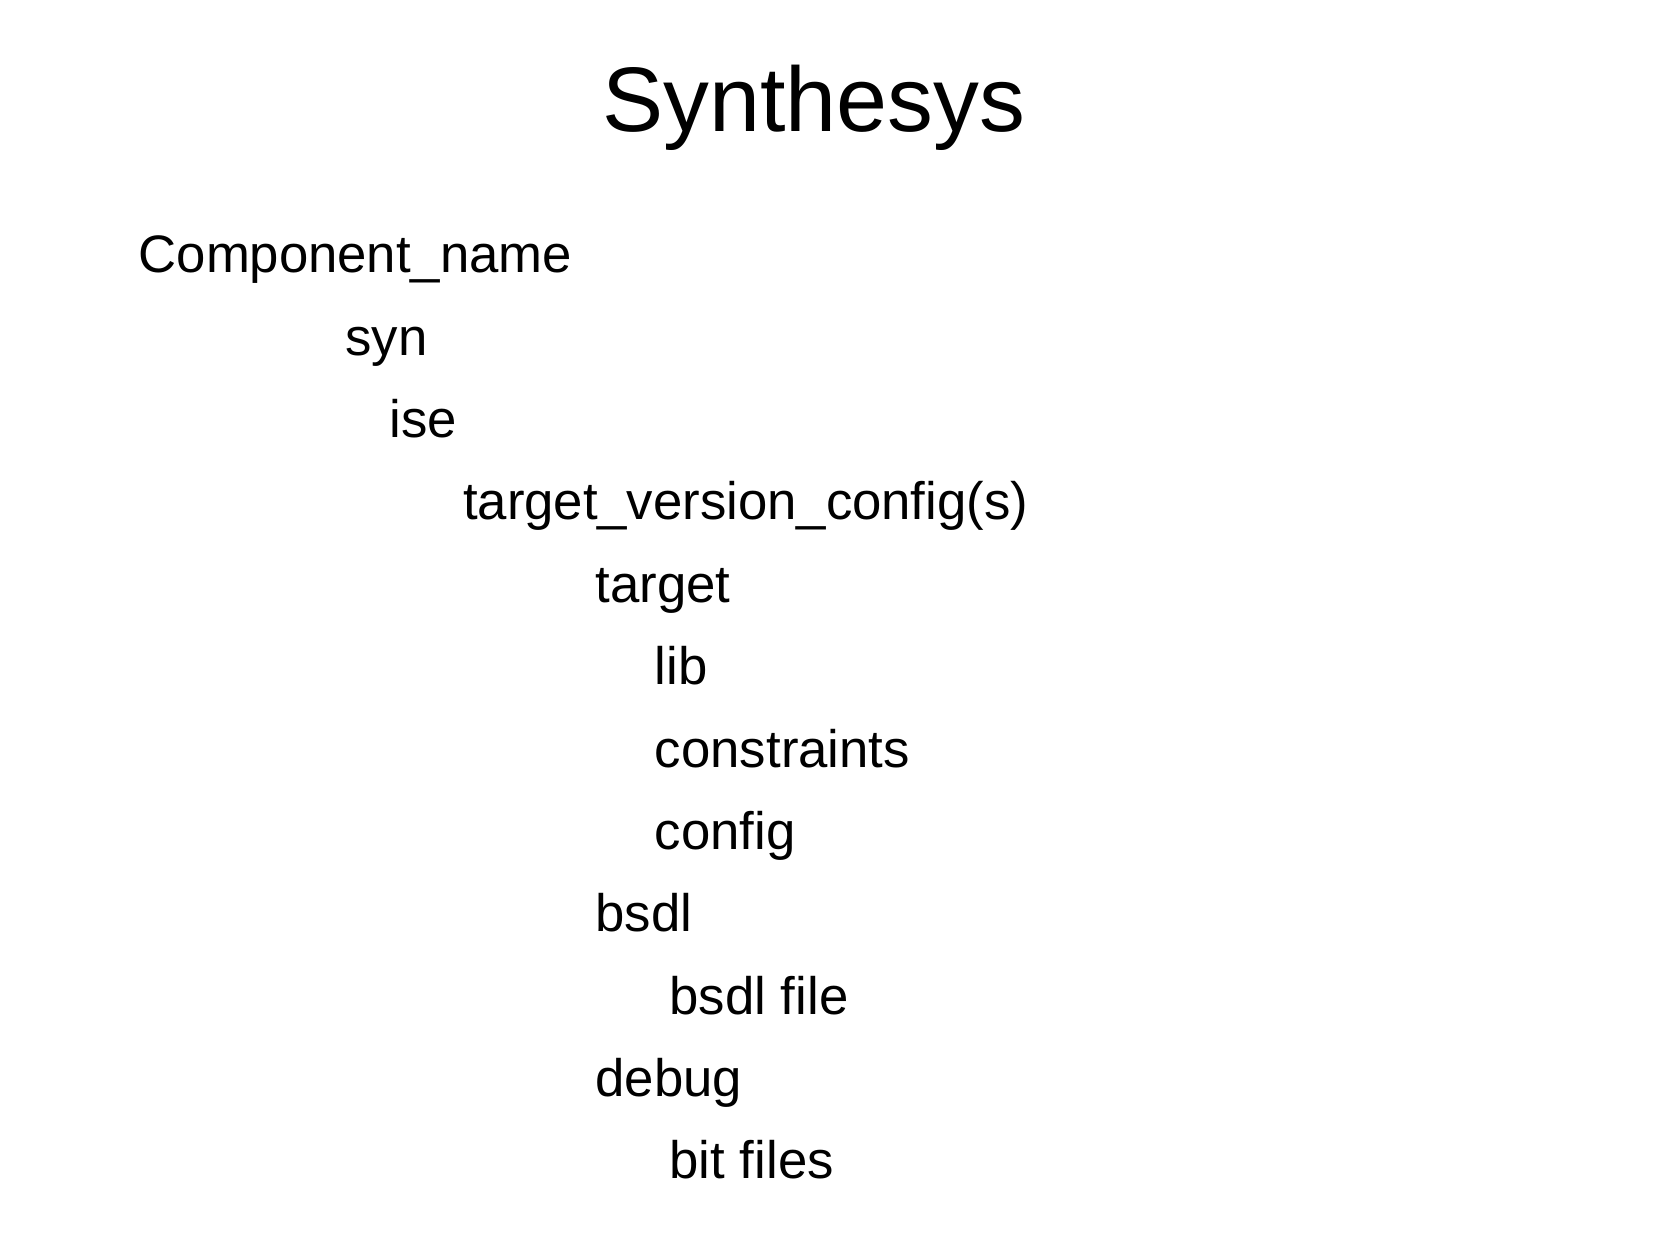

# Synthesys
Component_name
 syn
 ise
 target_version_config(s)
 target
 lib
 constraints
 config
 bsdl
 bsdl file
 debug
 bit files